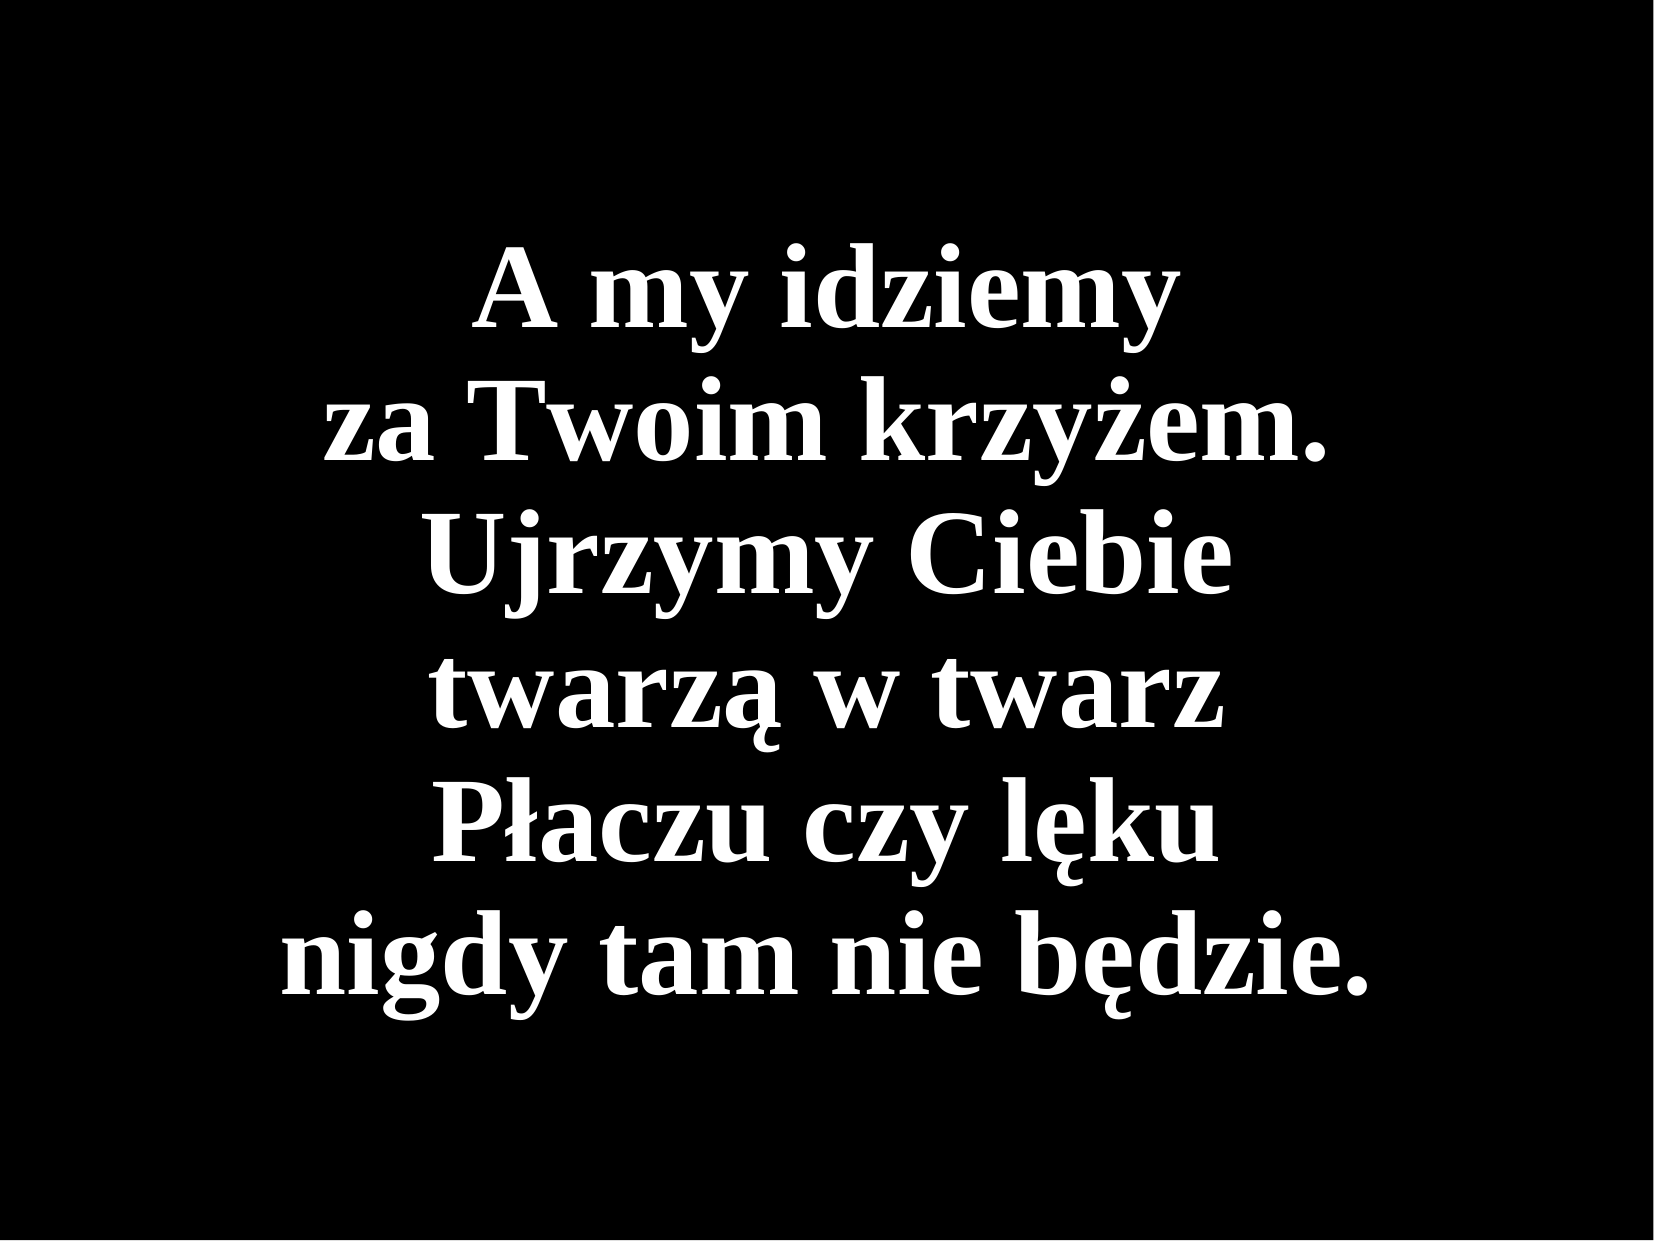

# A my idziemy za Twoim krzyżem. Ujrzymy Ciebie twarzą w twarz Płaczu czy lęku nigdy tam nie będzie.